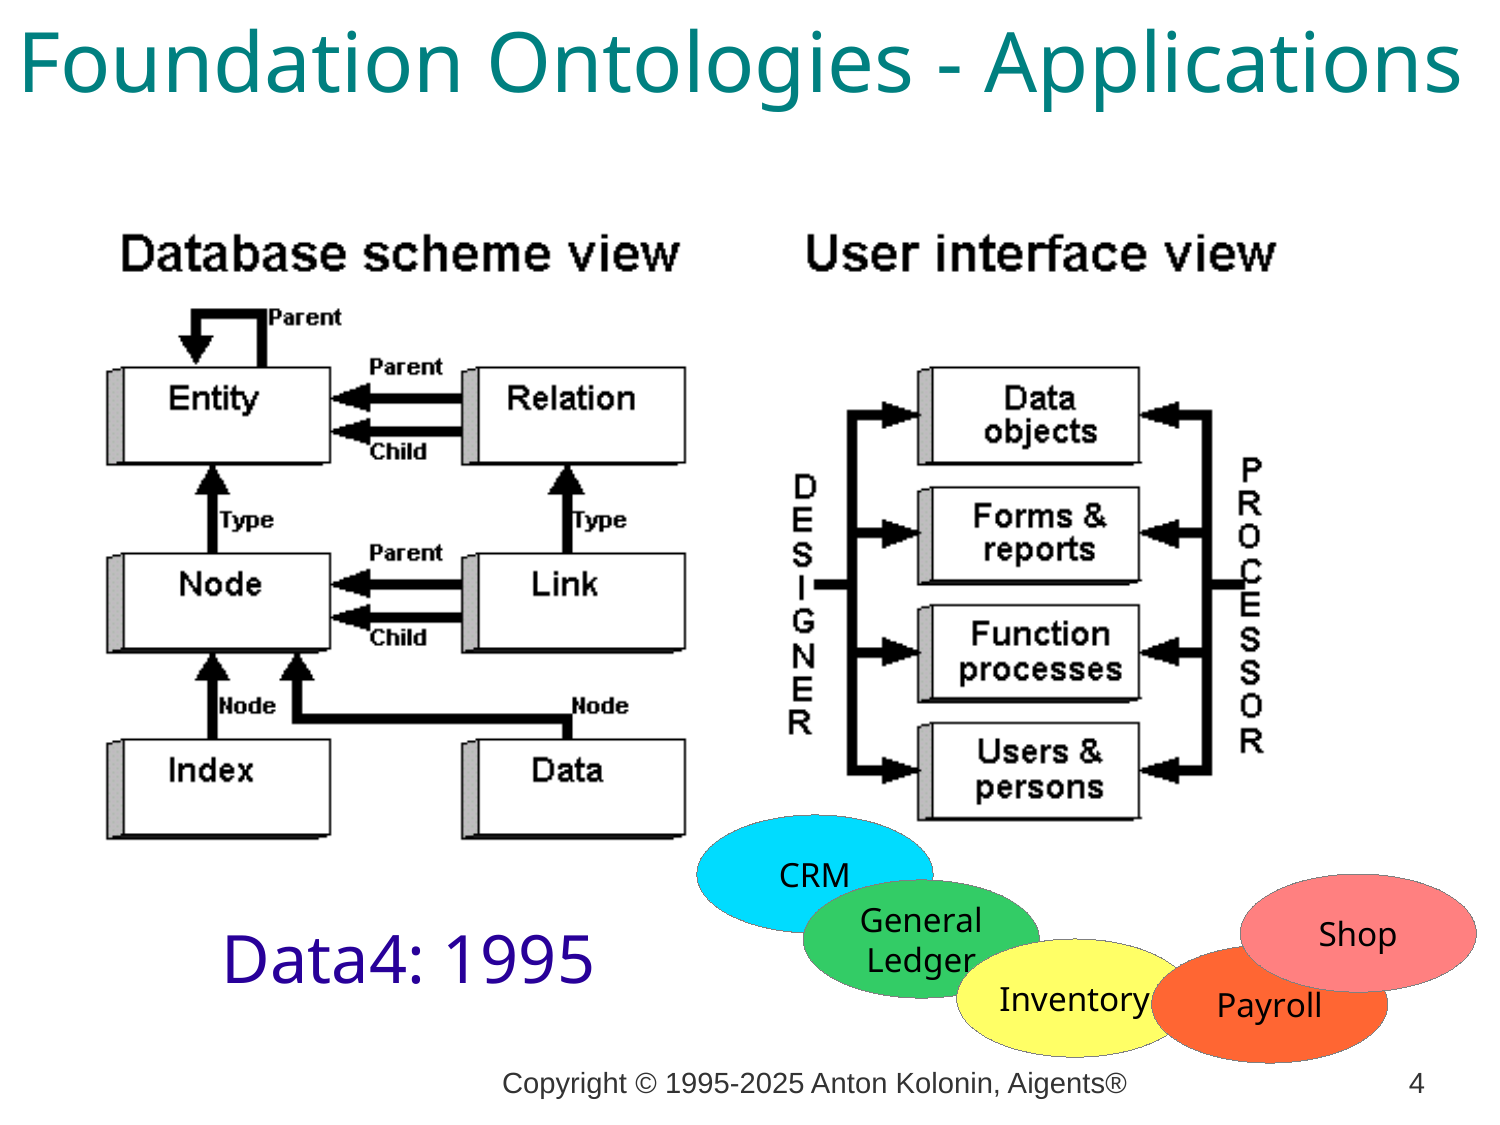

Foundation Ontologies - Applications
CRM
Shop
General
Ledger
Data4: 1995
Inventory
Payroll
Copyright © 1995-2025 Anton Kolonin, Aigents®
4